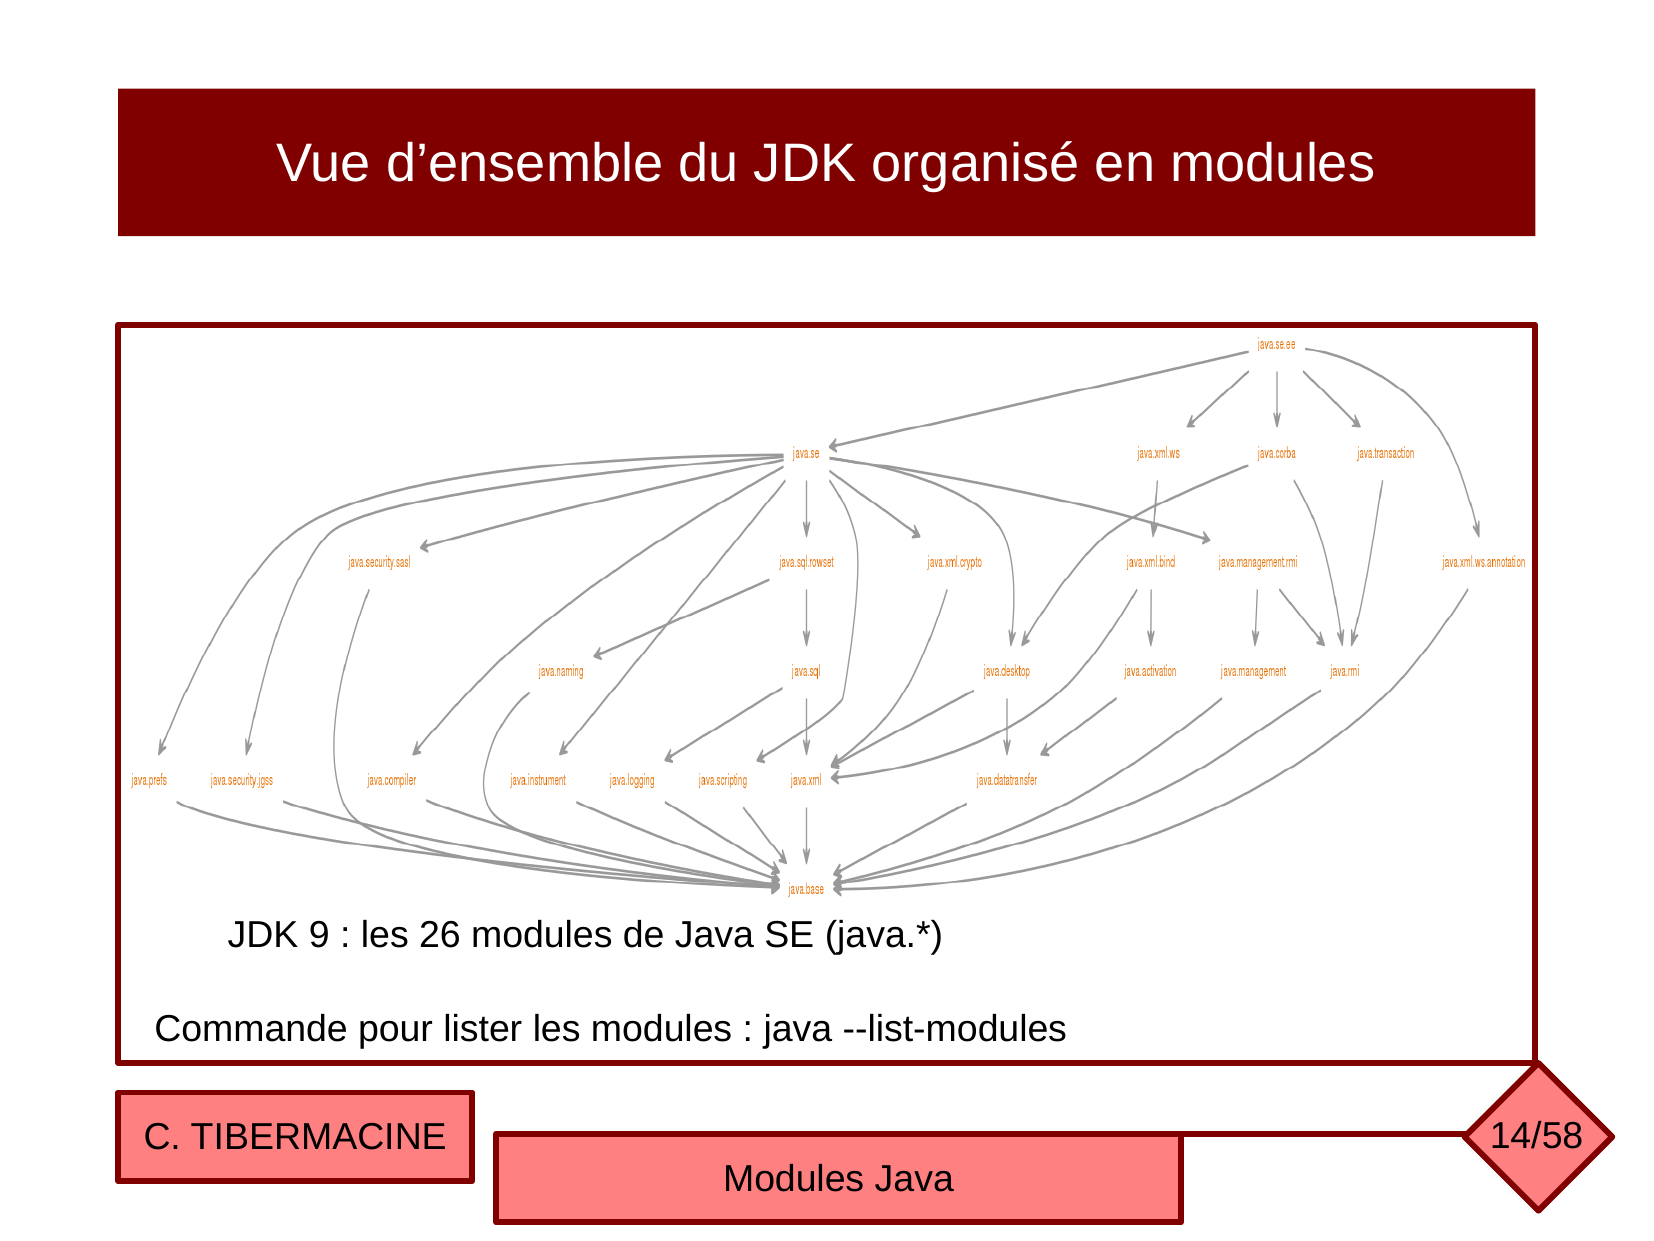

Vue d’ensemble du JDK organisé en modules
JDK 9 : les 26 modules de Java SE (java.*)
Commande pour lister les modules : java --list-modules
C. TIBERMACINE
Modules Java